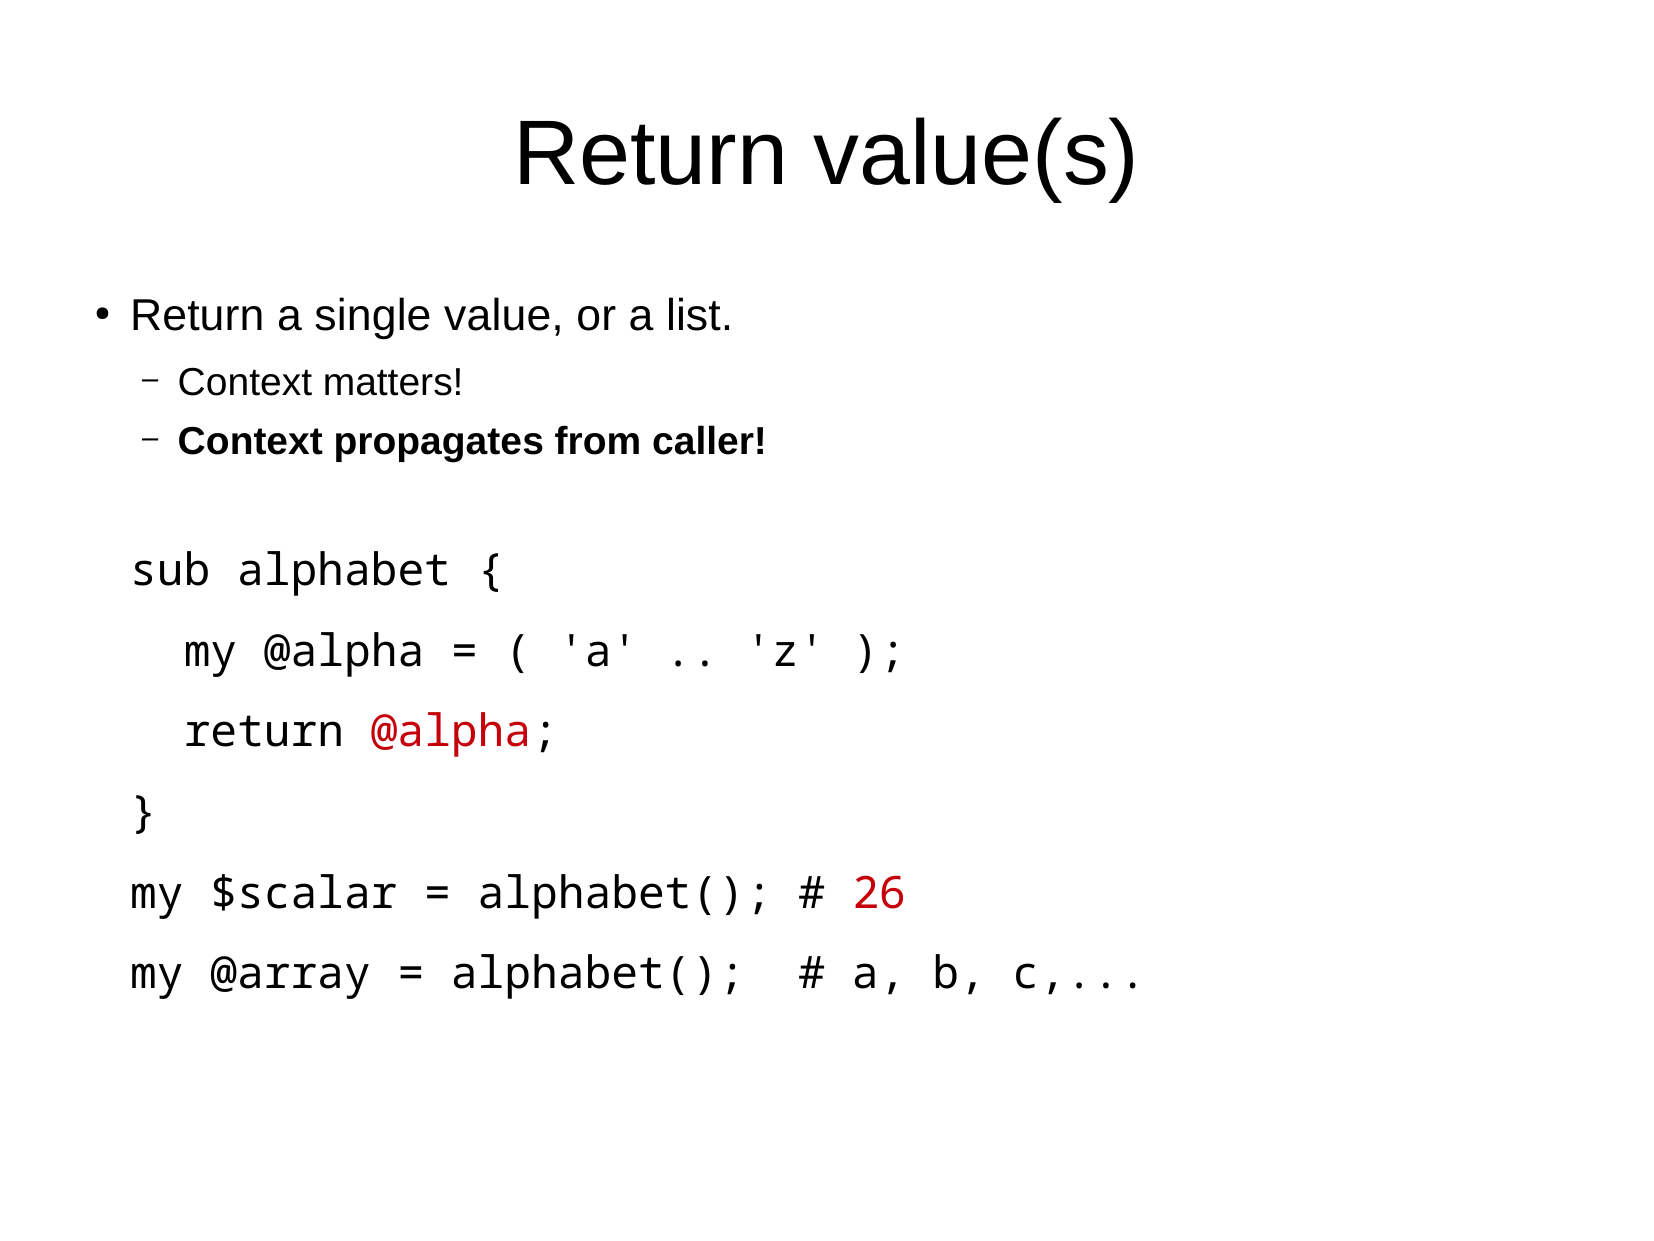

# Return value(s)
Return a single value, or a list.
Context matters!
Context propagates from caller!
sub alphabet {
 my @alpha = ( 'a' .. 'z' );
 return @alpha;
}
my $scalar = alphabet(); # 26
my @array = alphabet(); # a, b, c,...